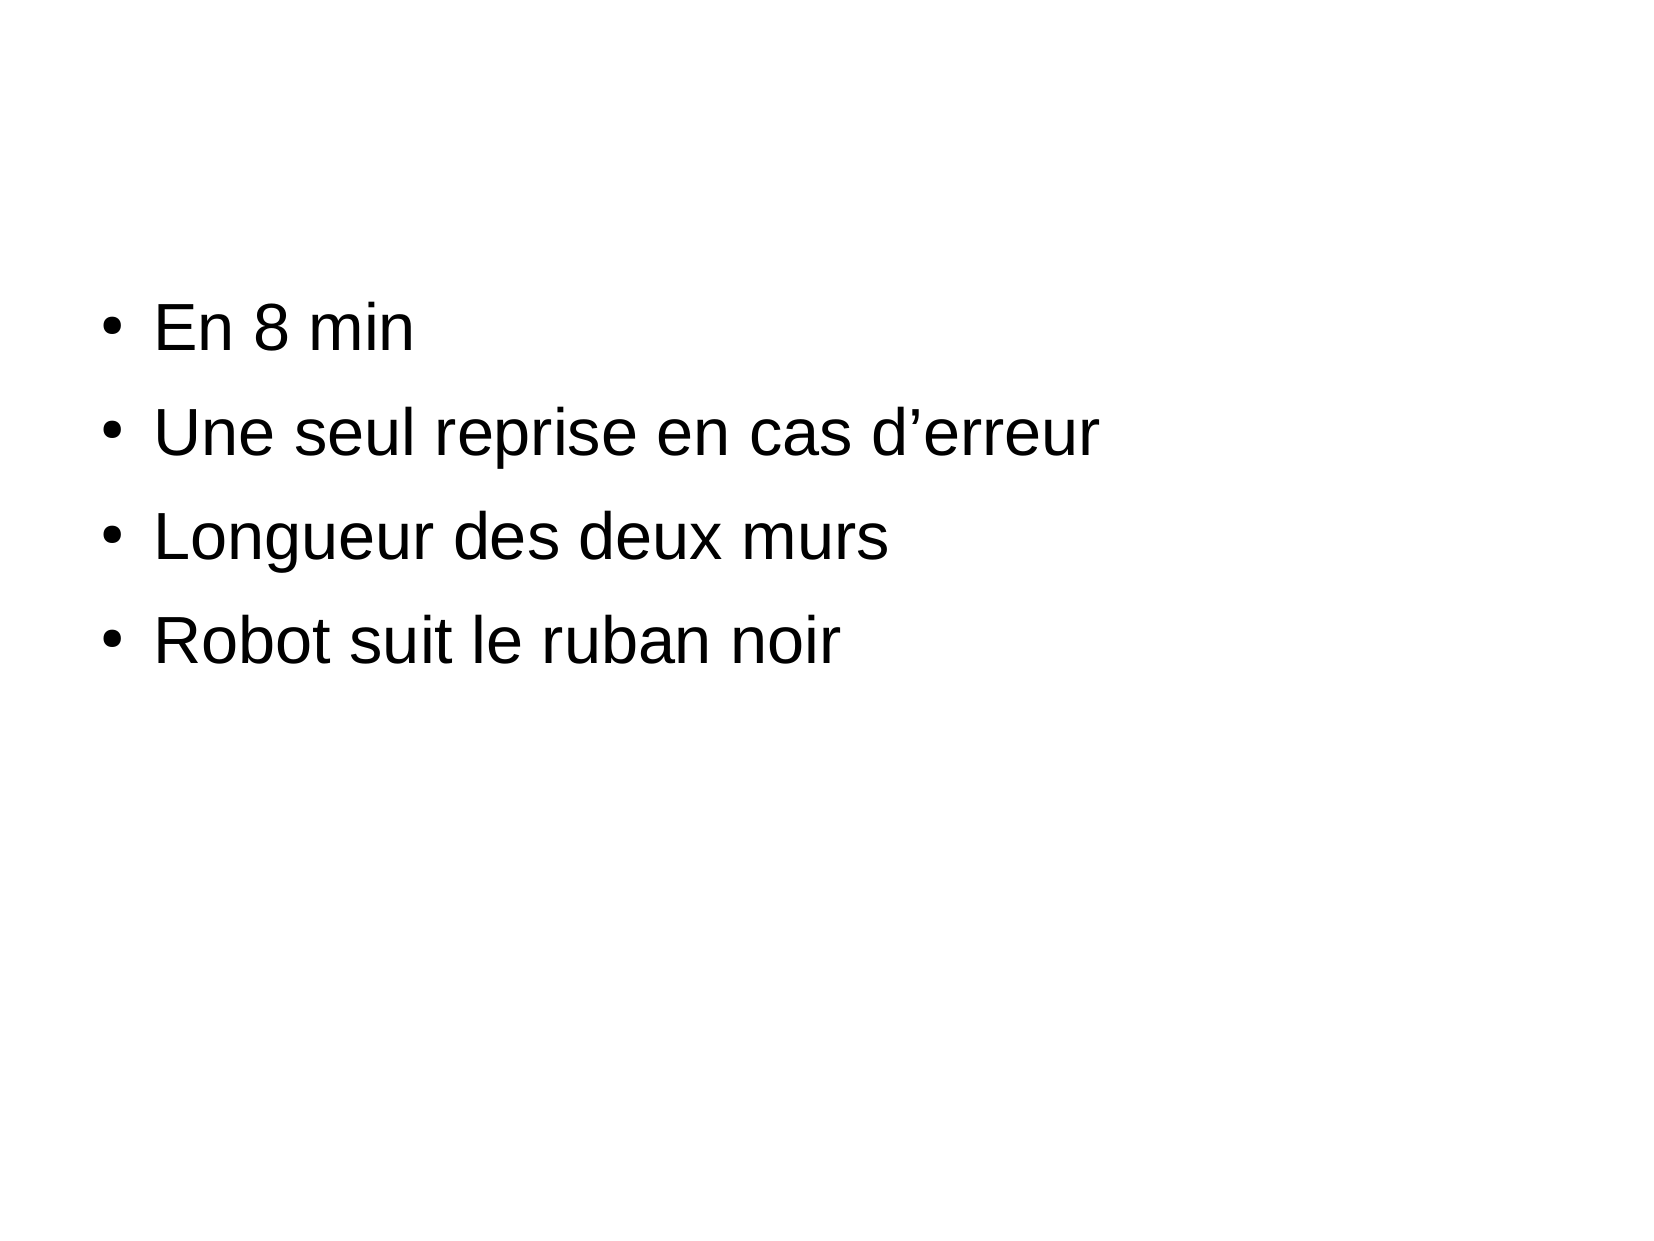

#
En 8 min
Une seul reprise en cas d’erreur
Longueur des deux murs
Robot suit le ruban noir